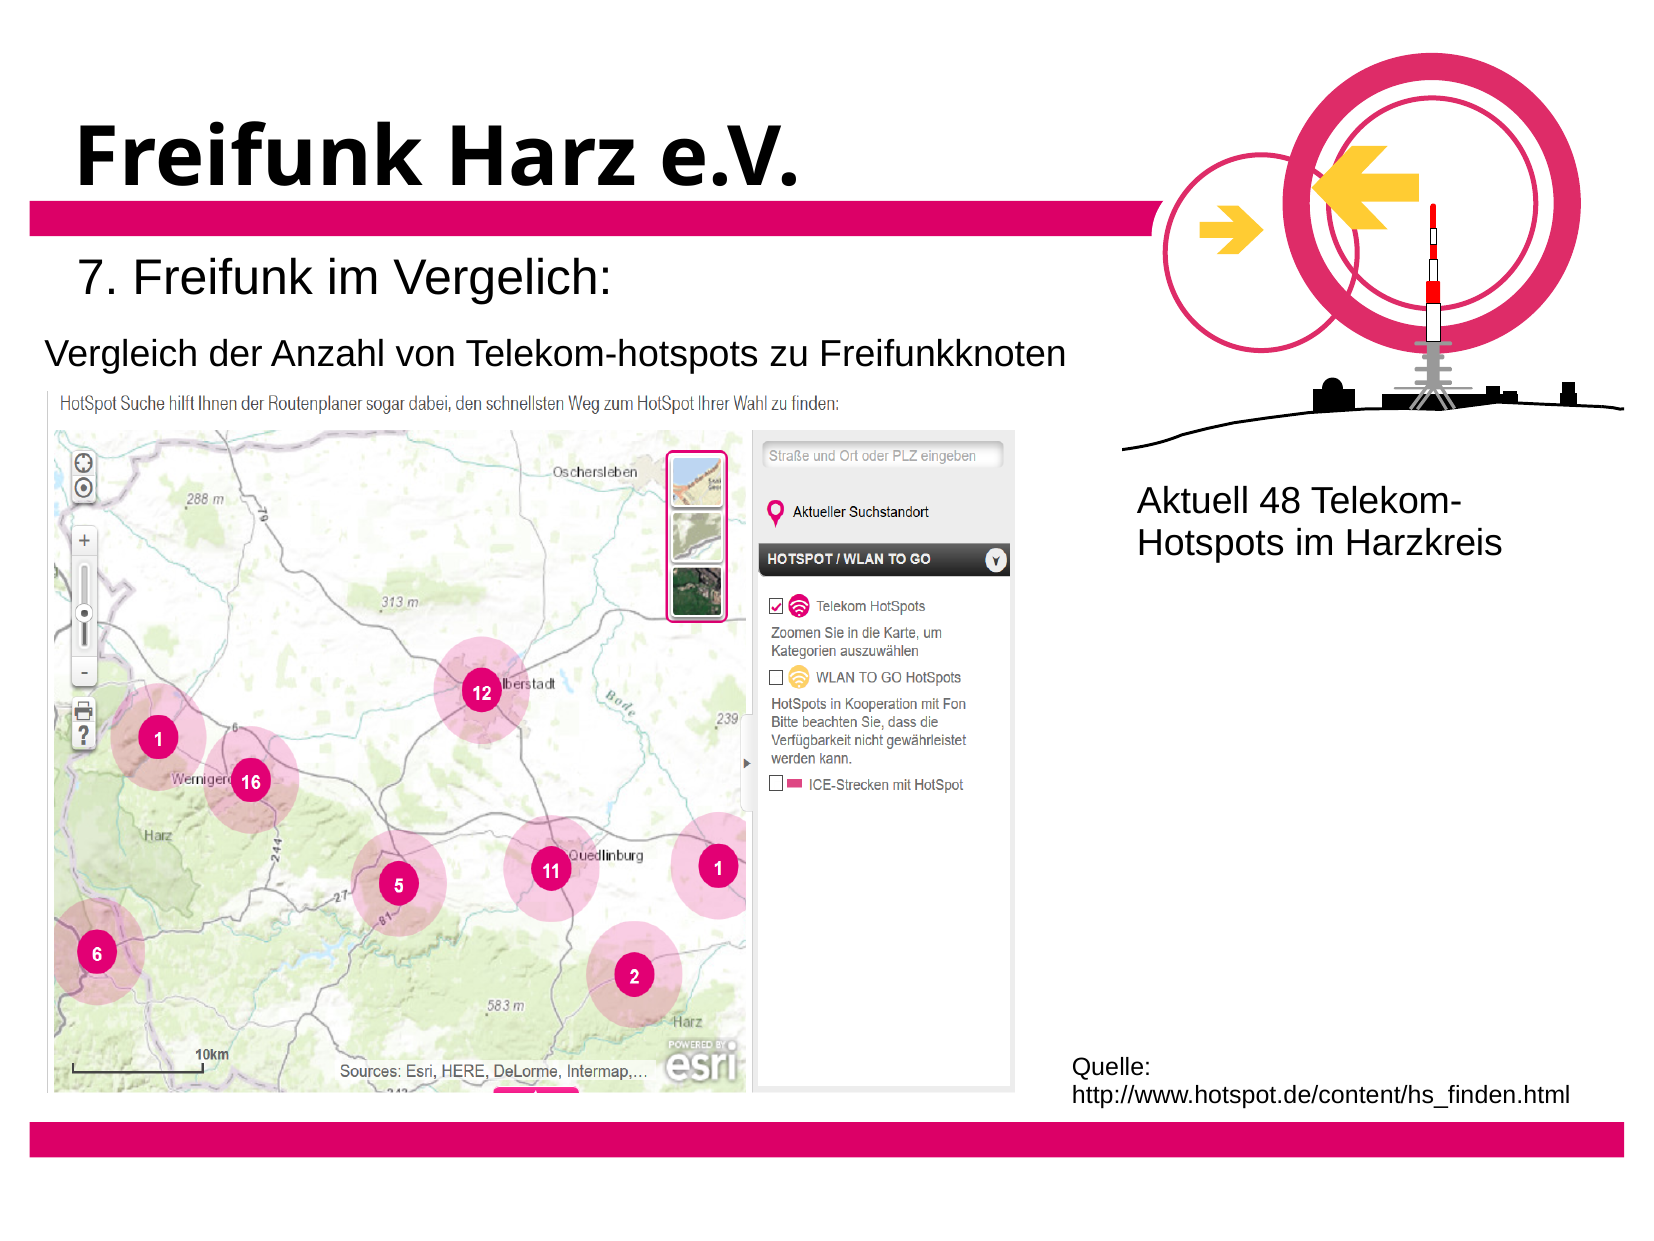

# 7. Freifunk im Vergelich:
Vergleich der Anzahl von Telekom-hotspots zu Freifunkknoten
Aktuell 48 Telekom-Hotspots im Harzkreis
Quelle: http://www.hotspot.de/content/hs_finden.html